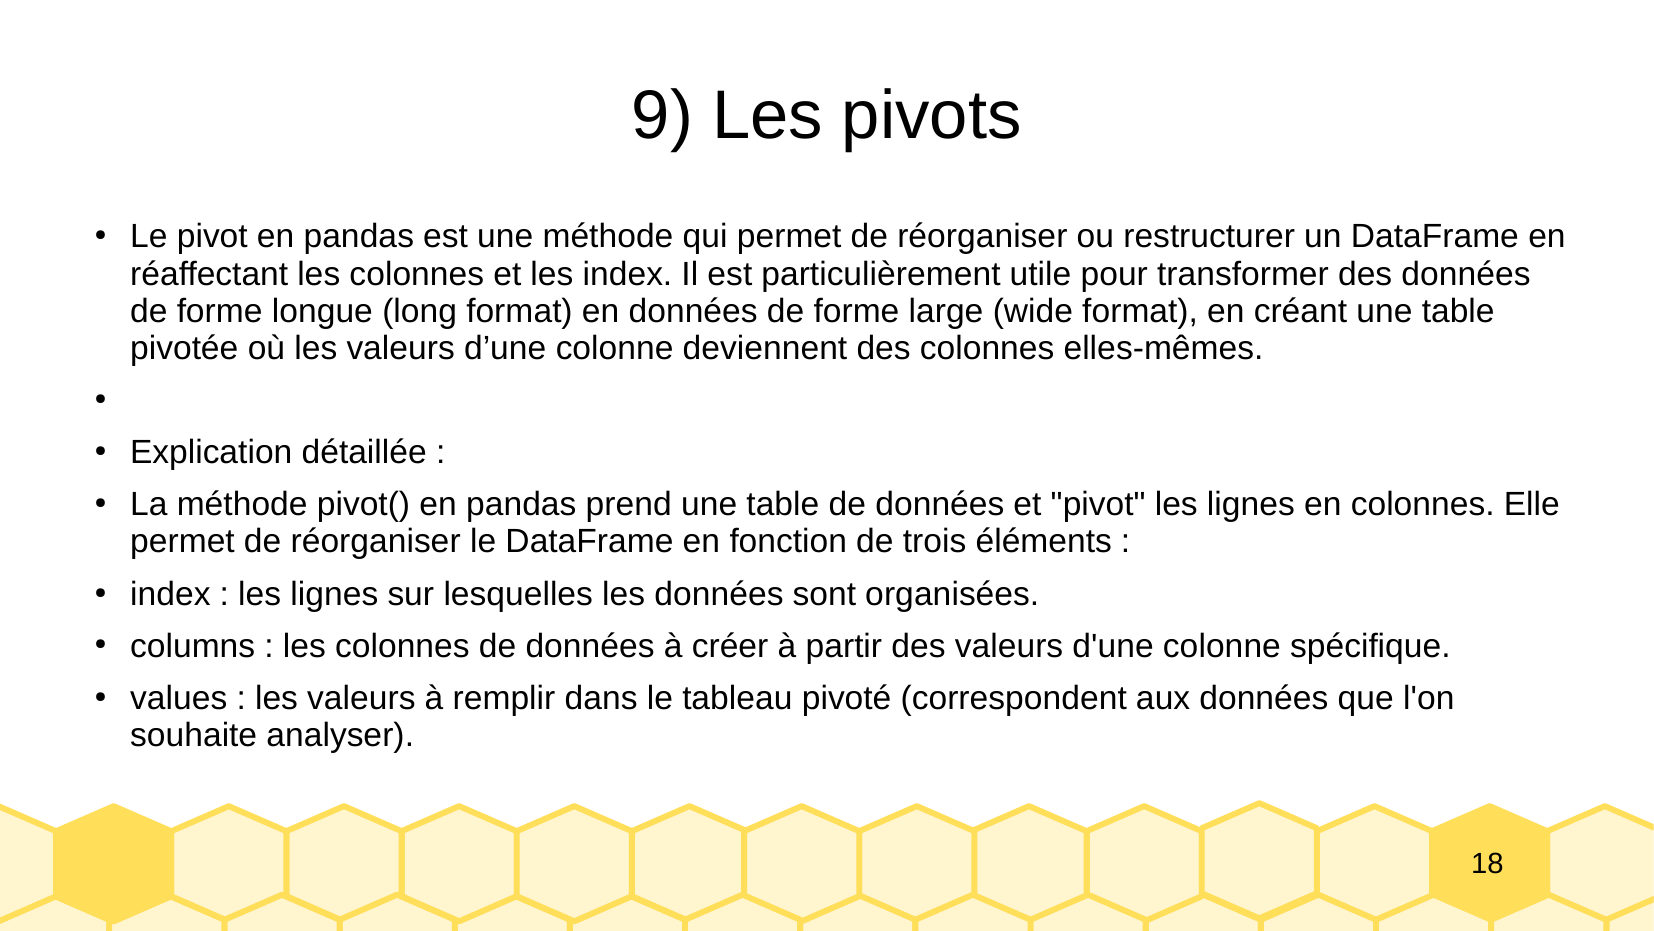

# 9) Les pivots
Le pivot en pandas est une méthode qui permet de réorganiser ou restructurer un DataFrame en réaffectant les colonnes et les index. Il est particulièrement utile pour transformer des données de forme longue (long format) en données de forme large (wide format), en créant une table pivotée où les valeurs d’une colonne deviennent des colonnes elles-mêmes.
Explication détaillée :
La méthode pivot() en pandas prend une table de données et "pivot" les lignes en colonnes. Elle permet de réorganiser le DataFrame en fonction de trois éléments :
index : les lignes sur lesquelles les données sont organisées.
columns : les colonnes de données à créer à partir des valeurs d'une colonne spécifique.
values : les valeurs à remplir dans le tableau pivoté (correspondent aux données que l'on souhaite analyser).